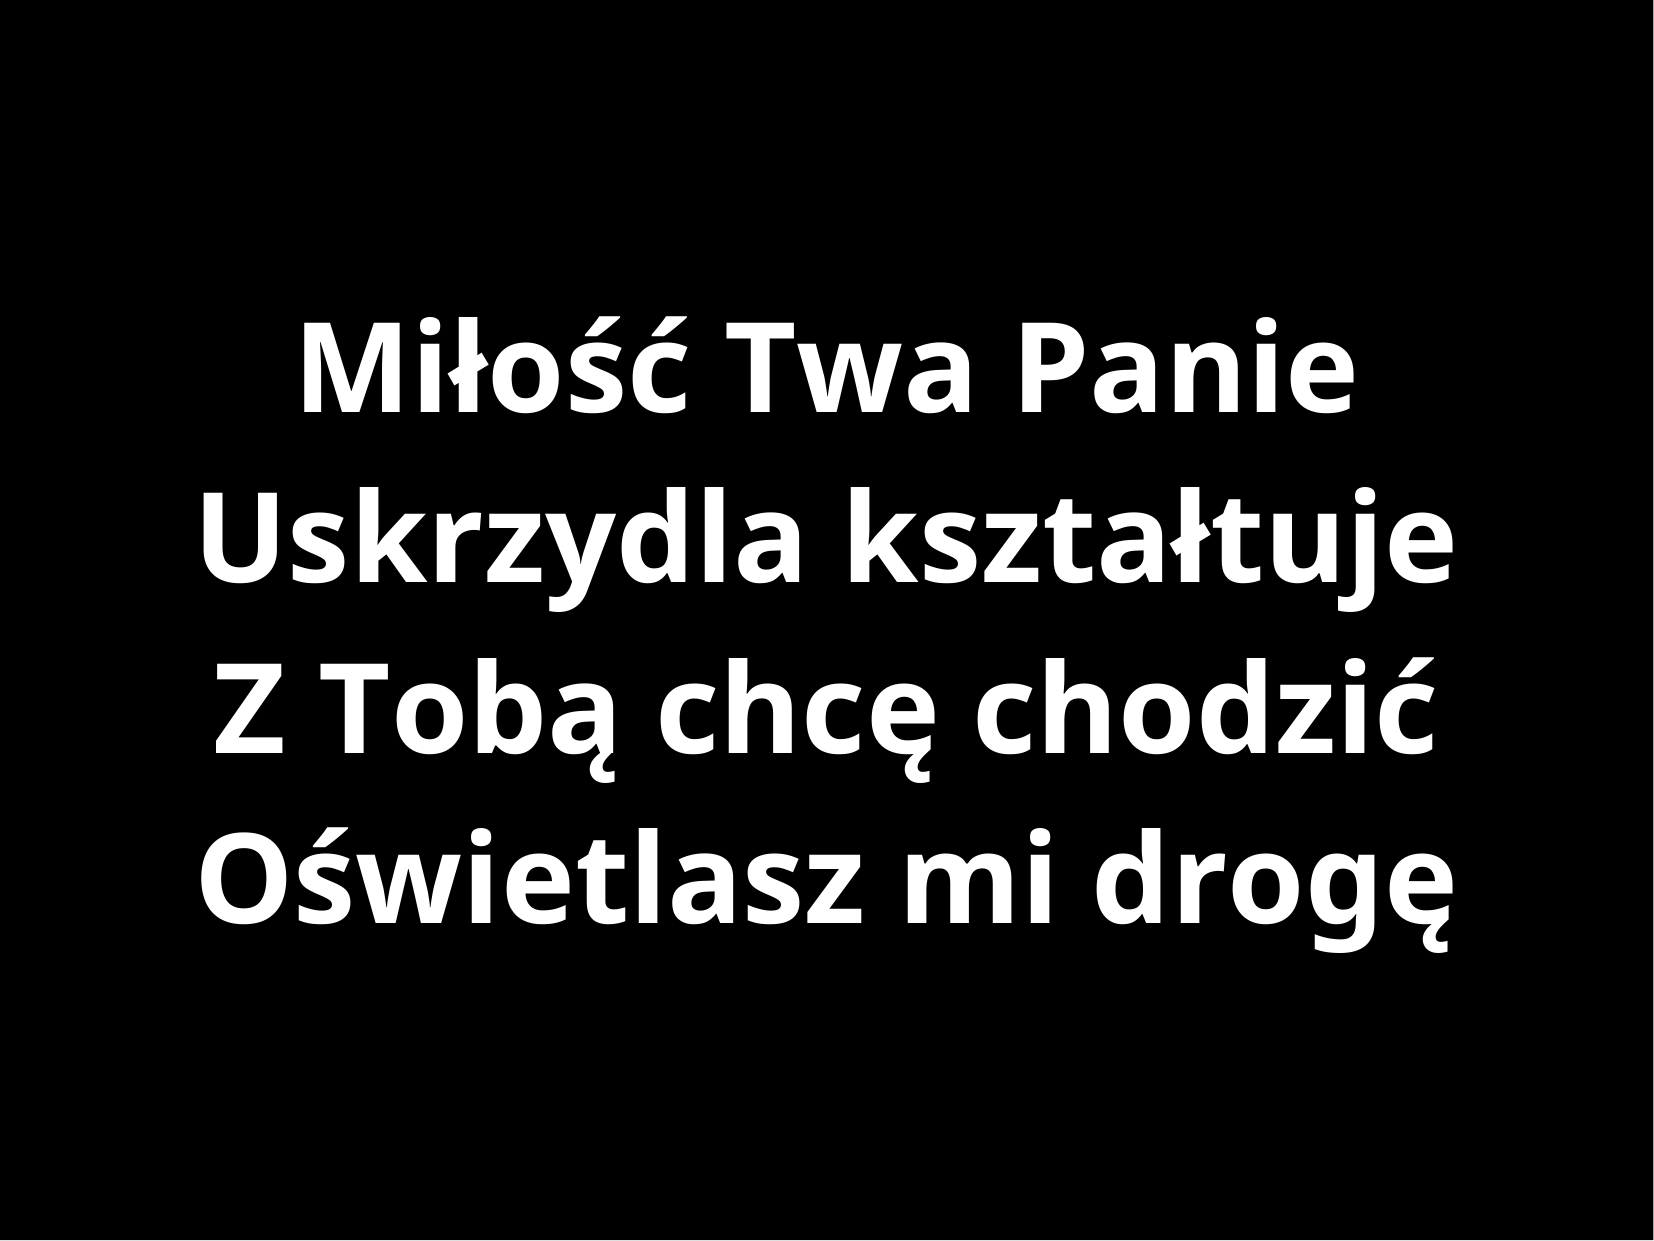

# Miłość Twa Panie Uskrzydla kształtuje Z Tobą chcę chodzić Oświetlasz mi drogę